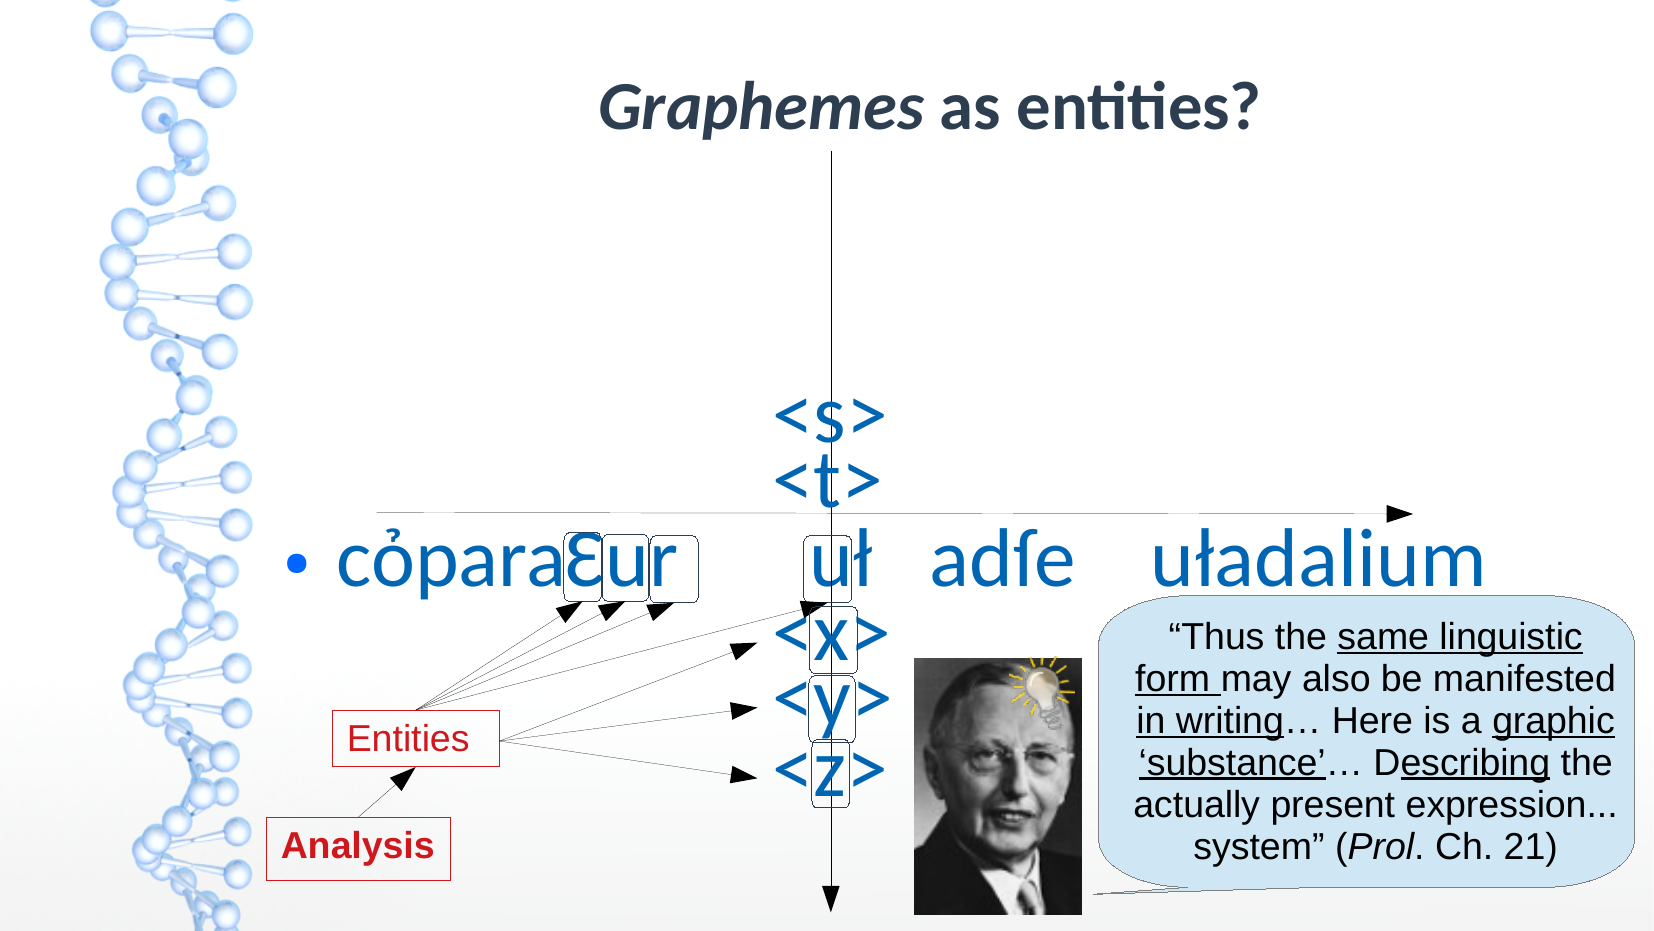

# Graphemes as entities?
<s>
<t>
cỏparaƐur uł adſe uładalium
<x>
“Thus the same linguistic
form may also be manifested
in writing… Here is a graphic
‘substance’… Describing the
actually present expression...
system” (Prol. Ch. 21)
<y>
Entities
<z>
Analysis